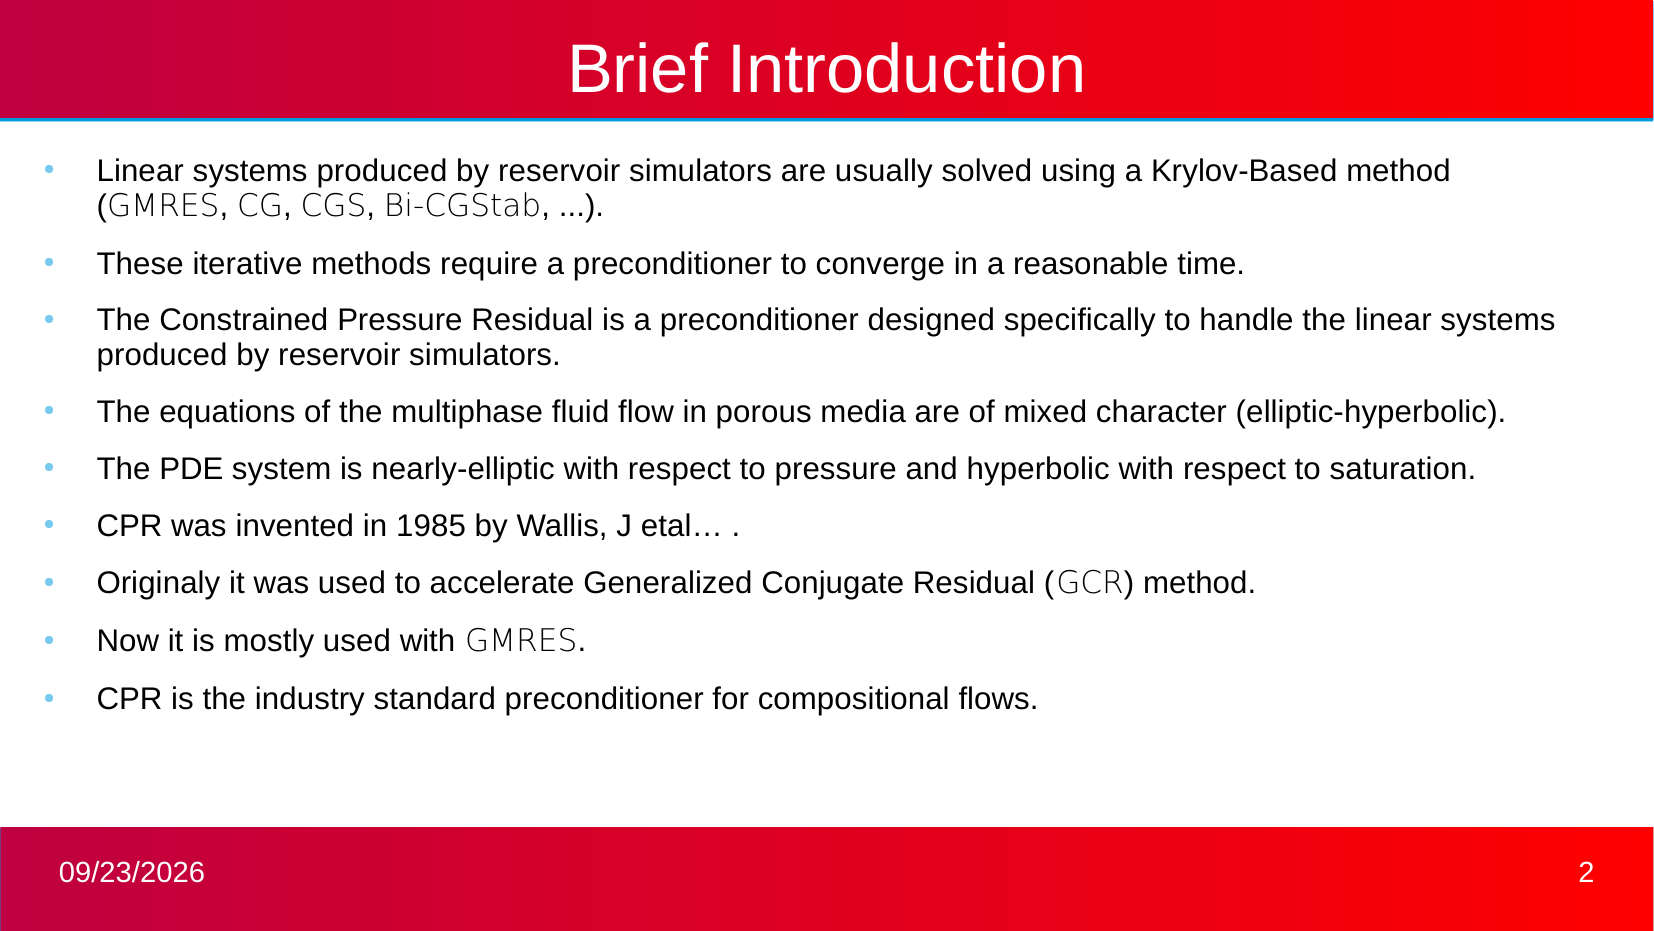

# Brief Introduction
Linear systems produced by reservoir simulators are usually solved using a Krylov-Based method (GMRES, CG, CGS, Bi-CGStab, ...).
These iterative methods require a preconditioner to converge in a reasonable time.
The Constrained Pressure Residual is a preconditioner designed specifically to handle the linear systems produced by reservoir simulators.
The equations of the multiphase fluid flow in porous media are of mixed character (elliptic-hyperbolic).
The PDE system is nearly-elliptic with respect to pressure and hyperbolic with respect to saturation.
CPR was invented in 1985 by Wallis, J etal… .
Originaly it was used to accelerate Generalized Conjugate Residual (GCR) method.
Now it is mostly used with GMRES.
CPR is the industry standard preconditioner for compositional flows.
2